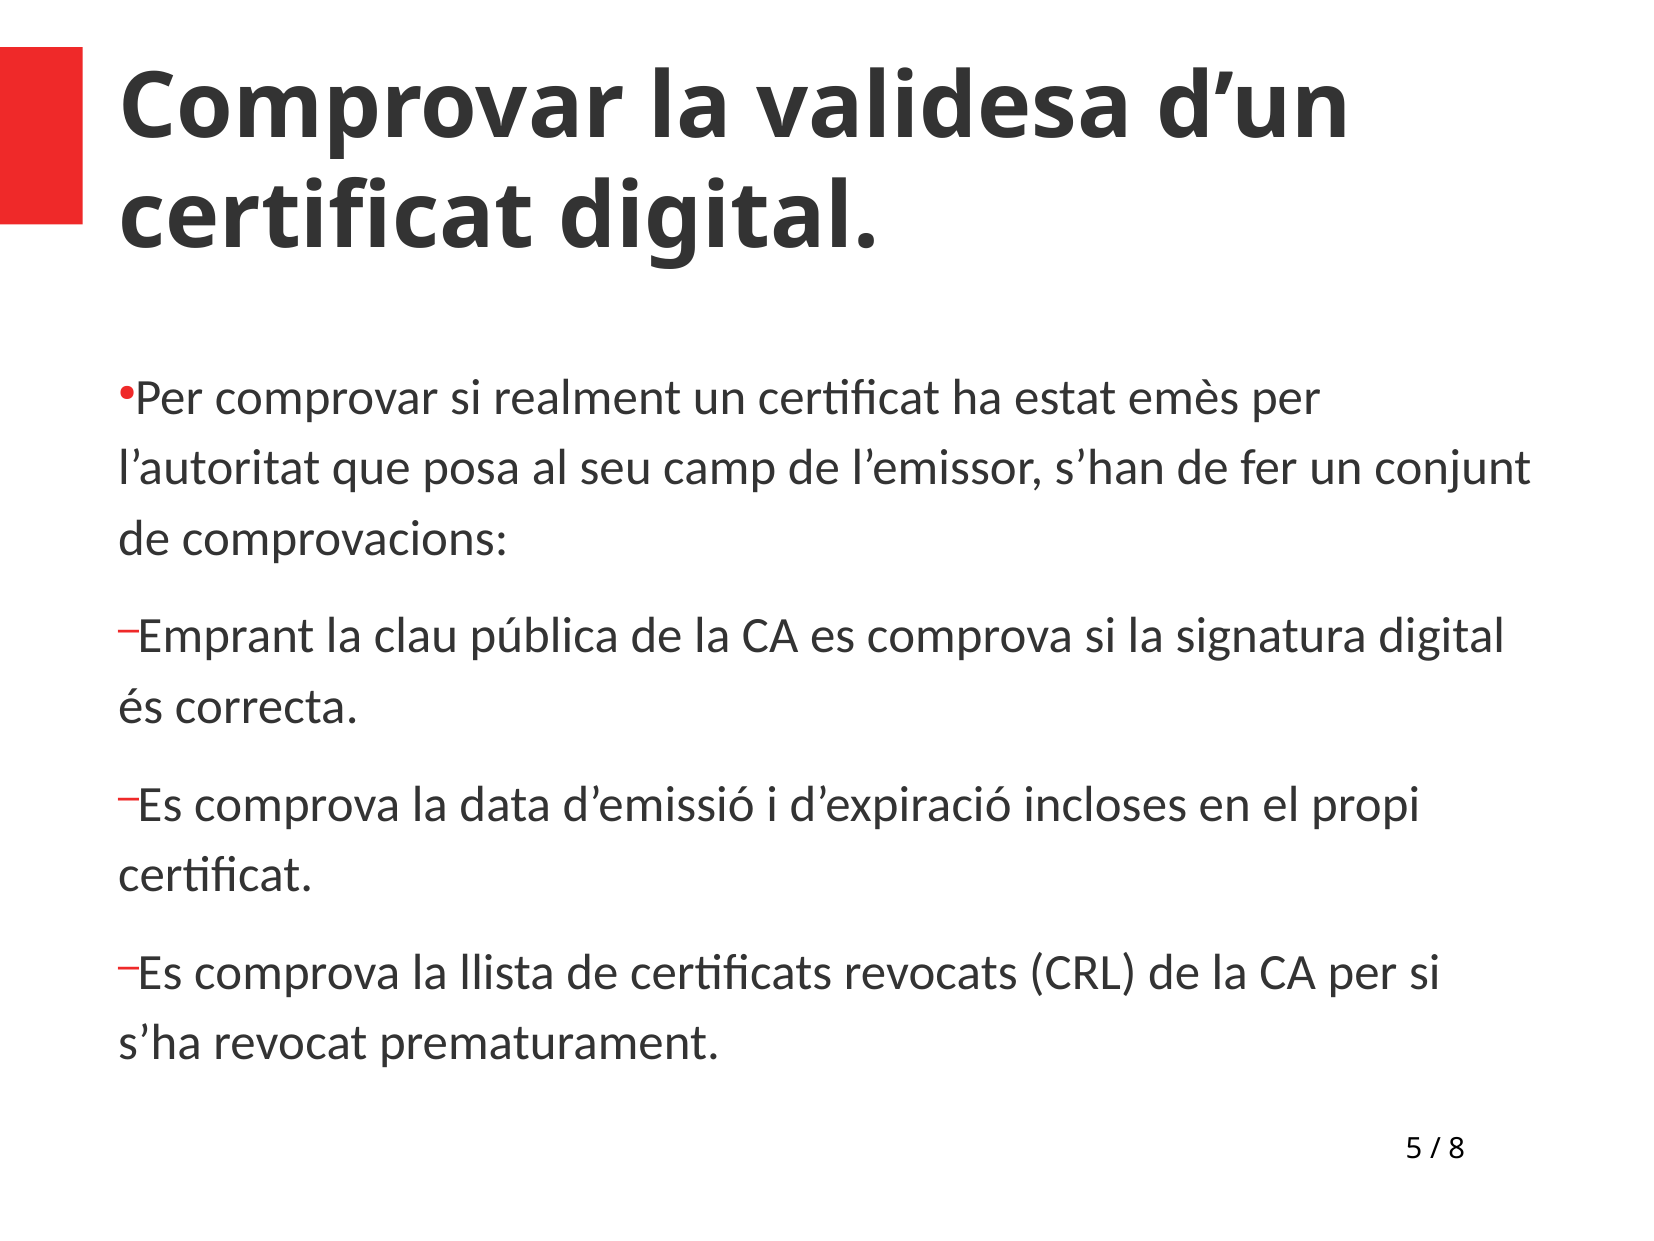

# Comprovar la validesa d’un certificat digital.
Per comprovar si realment un certificat ha estat emès per l’autoritat que posa al seu camp de l’emissor, s’han de fer un conjunt de comprovacions:
Emprant la clau pública de la CA es comprova si la signatura digital és correcta.
Es comprova la data d’emissió i d’expiració incloses en el propi certificat.
Es comprova la llista de certificats revocats (CRL) de la CA per si s’ha revocat prematurament.